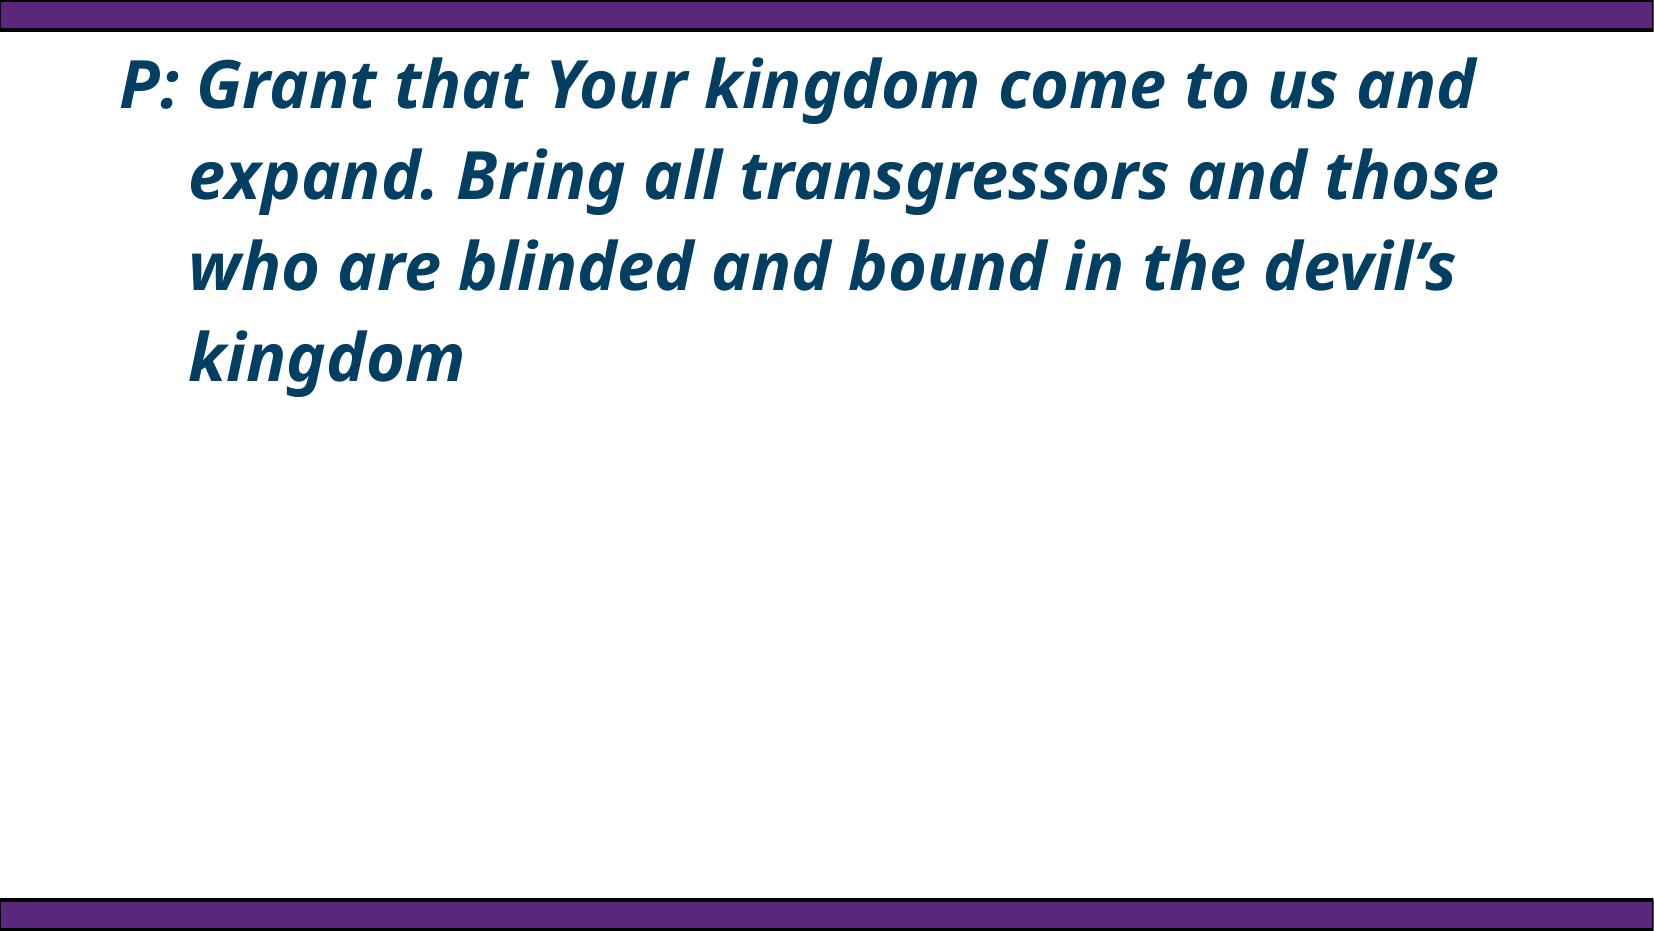

P: Grant that Your kingdom come to us and
 expand. Bring all transgressors and those
 who are blinded and bound in the devil’s
 kingdom